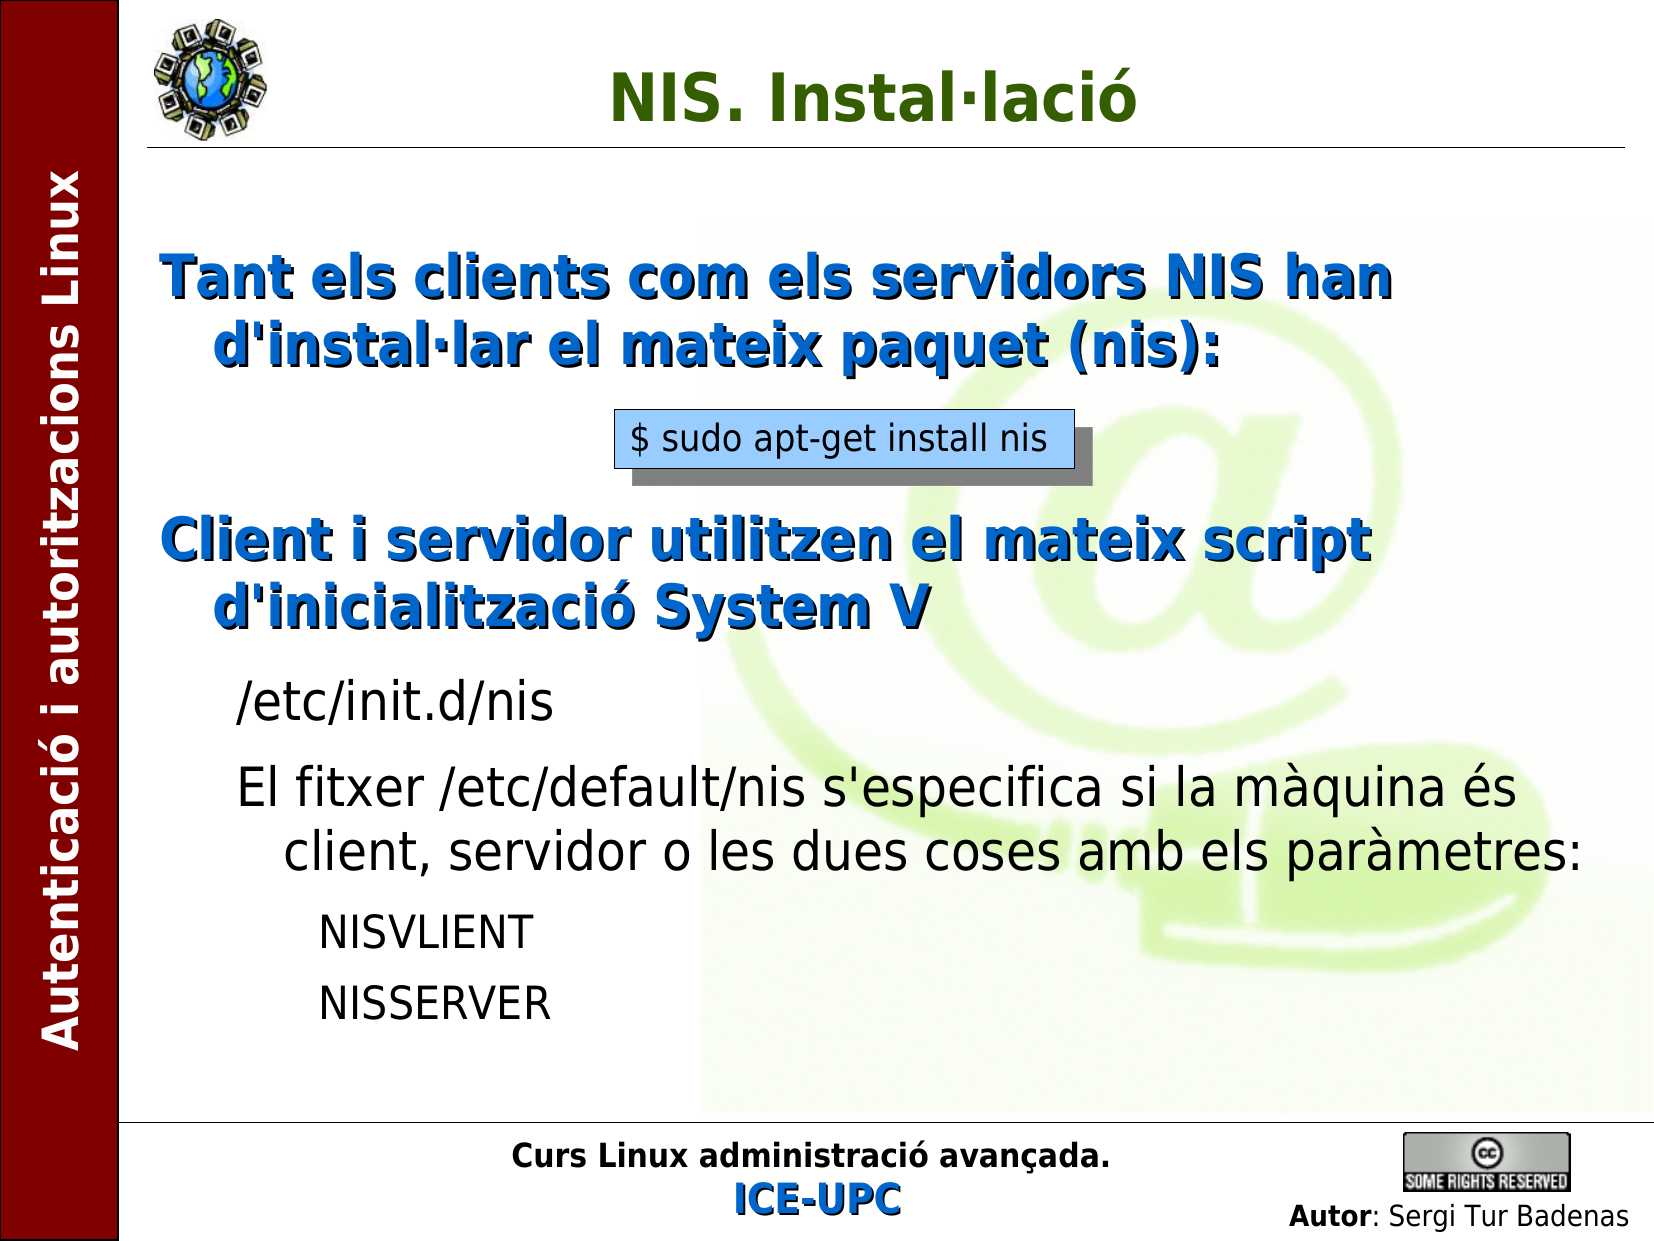

# NIS. Instal·lació
Tant els clients com els servidors NIS han d'instal·lar el mateix paquet (nis):
Client i servidor utilitzen el mateix script d'inicialització System V
/etc/init.d/nis
El fitxer /etc/default/nis s'especifica si la màquina és client, servidor o les dues coses amb els paràmetres:
NISVLIENT
NISSERVER
$ sudo apt-get install nis